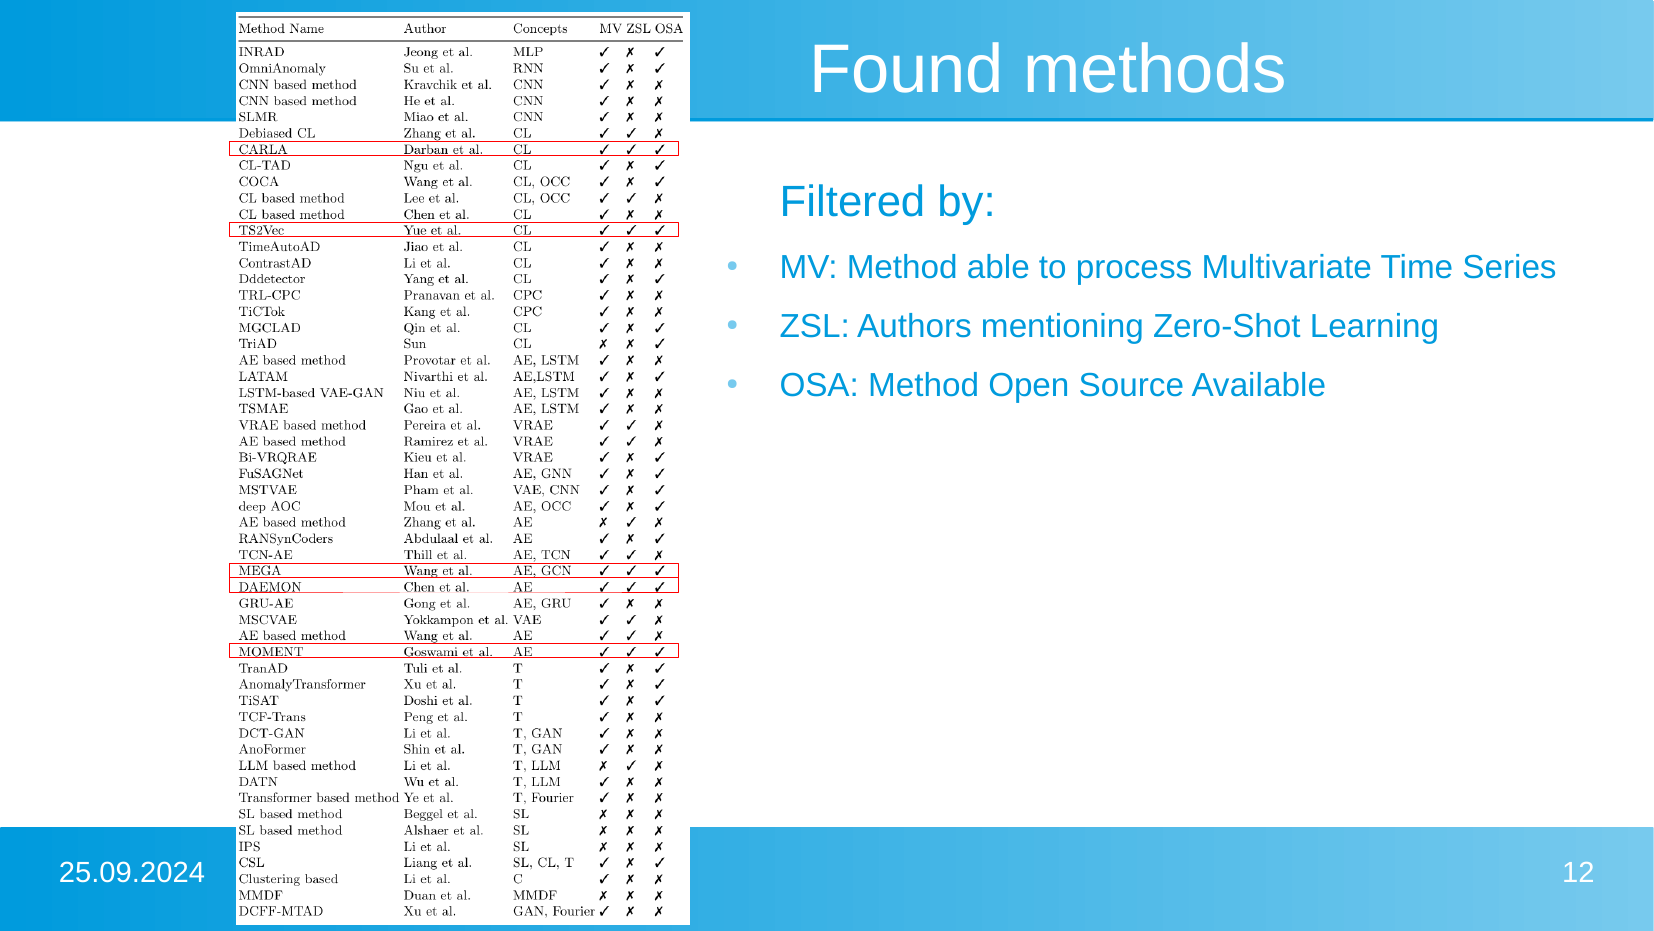

# Found methods
Filtered by:
MV: Method able to process Multivariate Time Series
ZSL: Authors mentioning Zero-Shot Learning
OSA: Method Open Source Available
12